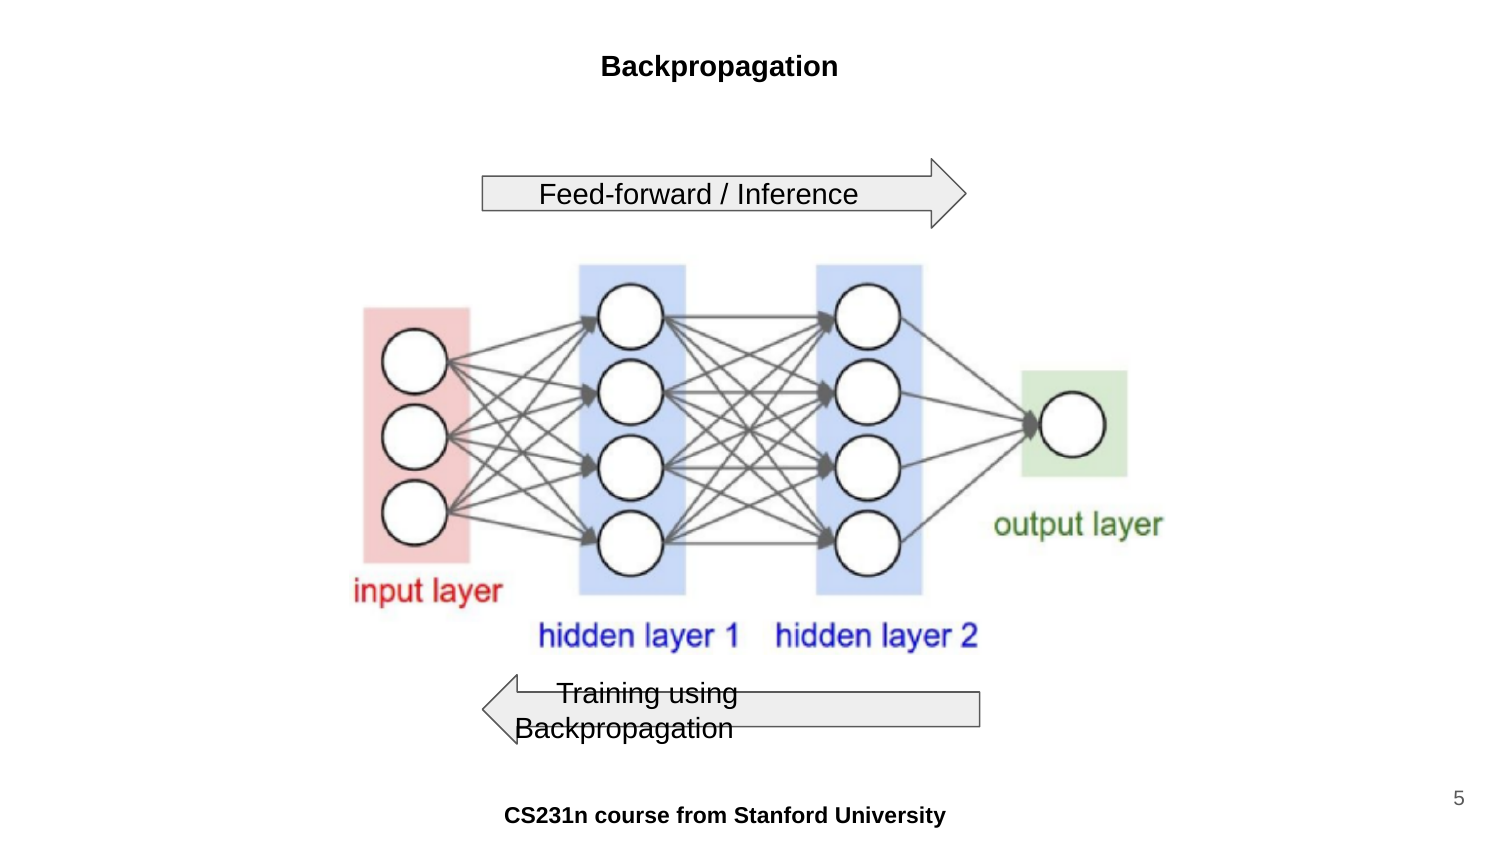

Backpropagation
 Feed-forward / Inference
 Training using Backpropagation
CS231n course from Stanford University